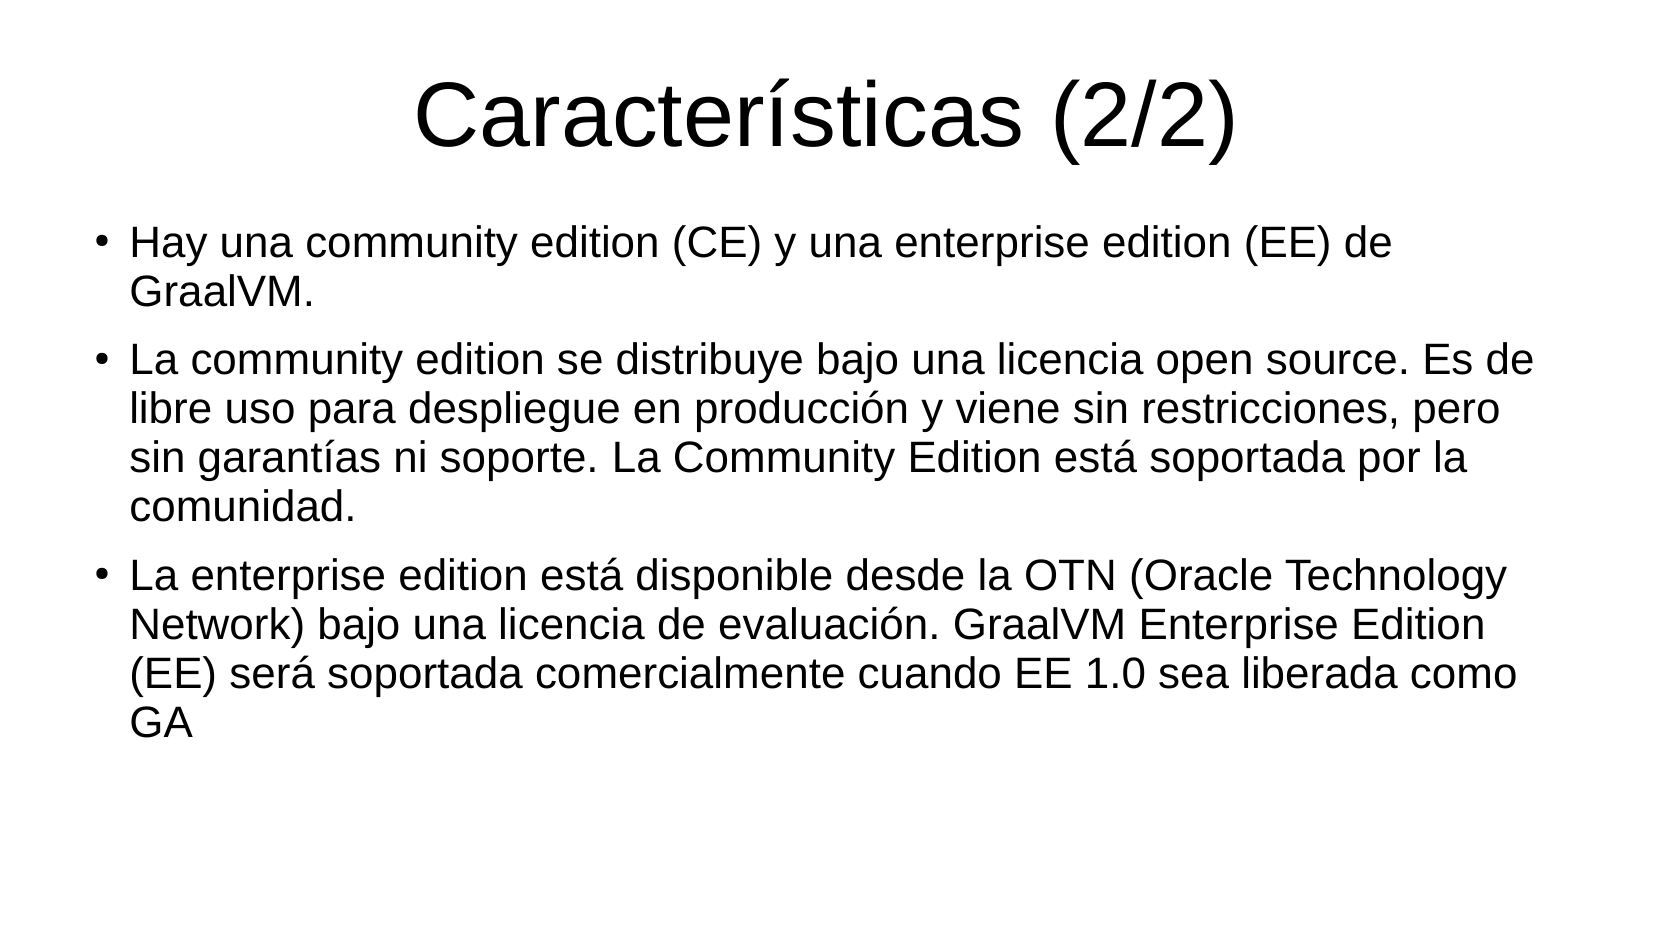

# Características (2/2)
Hay una community edition (CE) y una enterprise edition (EE) de GraalVM.
La community edition se distribuye bajo una licencia open source. Es de libre uso para despliegue en producción y viene sin restricciones, pero sin garantías ni soporte. La Community Edition está soportada por la comunidad.
La enterprise edition está disponible desde la OTN (Oracle Technology Network) bajo una licencia de evaluación. GraalVM Enterprise Edition (EE) será soportada comercialmente cuando EE 1.0 sea liberada como GA